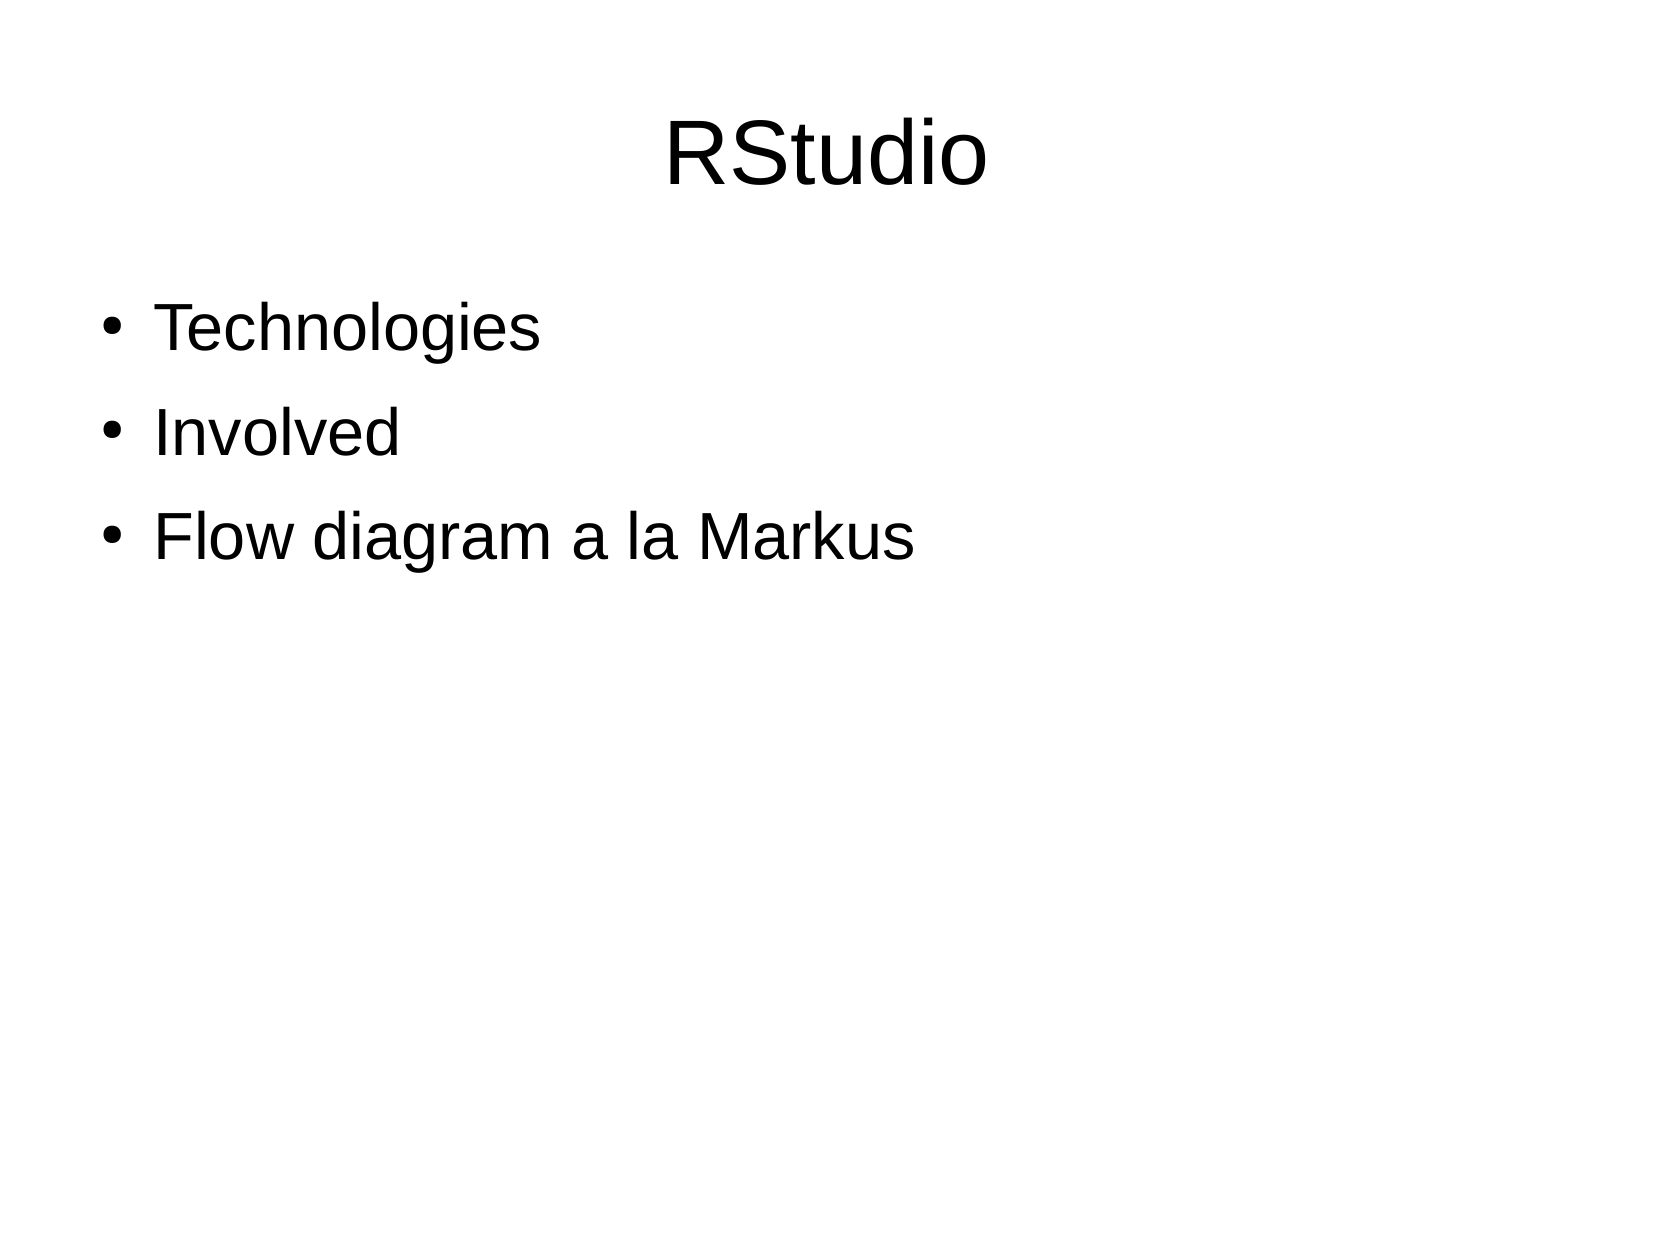

# RStudio
Technologies
Involved
Flow diagram a la Markus